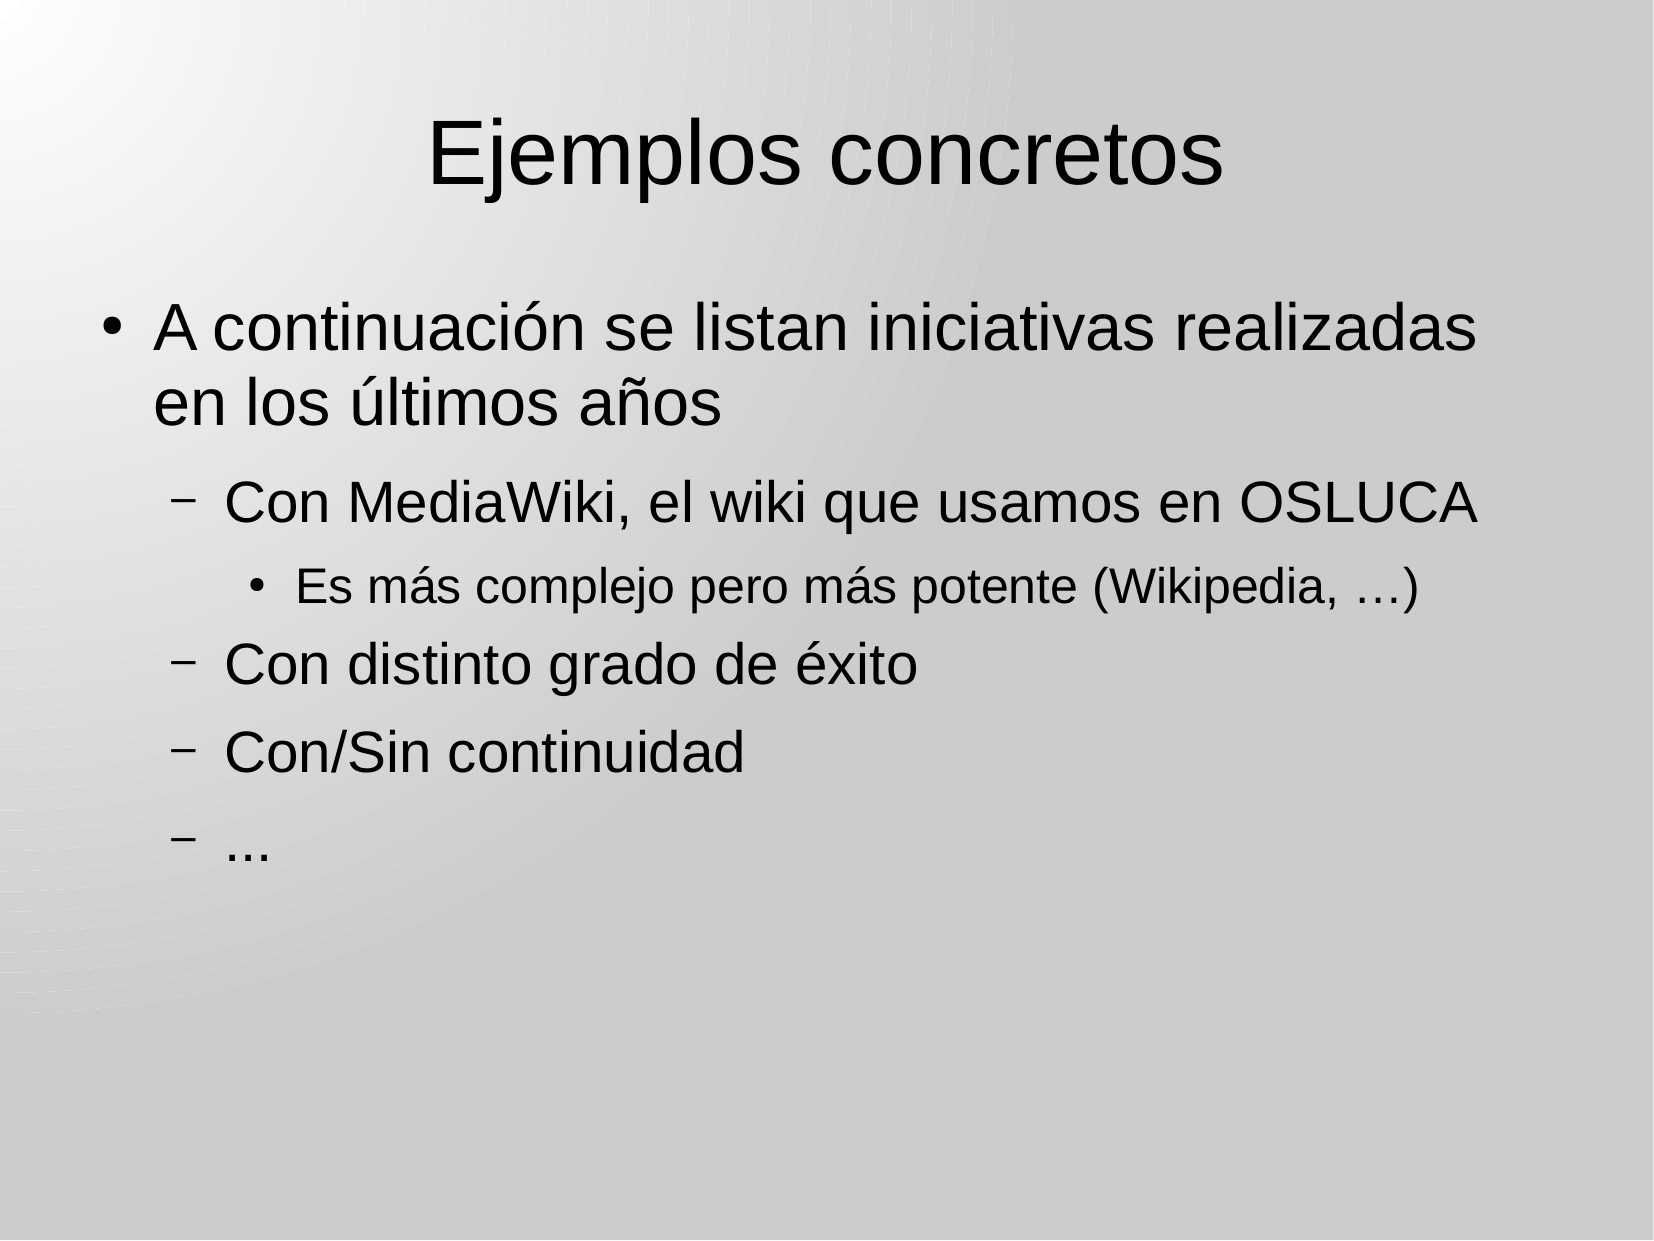

# Ejemplos concretos
A continuación se listan iniciativas realizadas en los últimos años
Con MediaWiki, el wiki que usamos en OSLUCA
Es más complejo pero más potente (Wikipedia, …)
Con distinto grado de éxito
Con/Sin continuidad
...